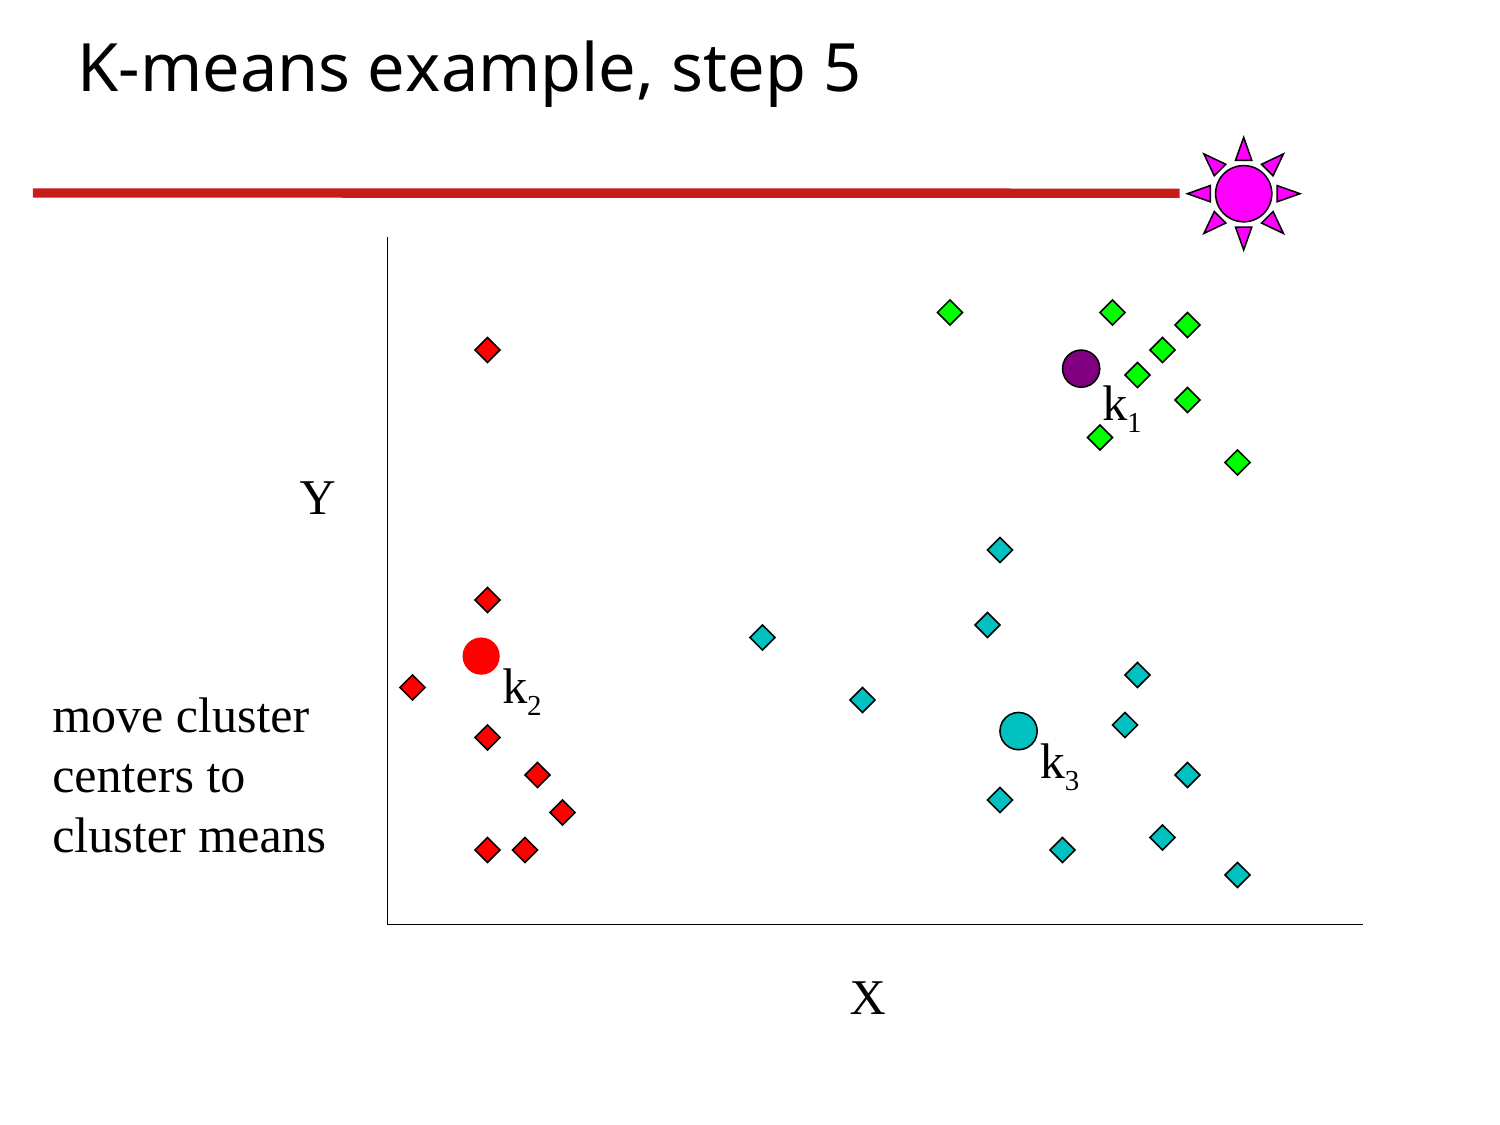

K-means example, step 5
Y
X
k1
k2
move cluster centers to cluster means
k3